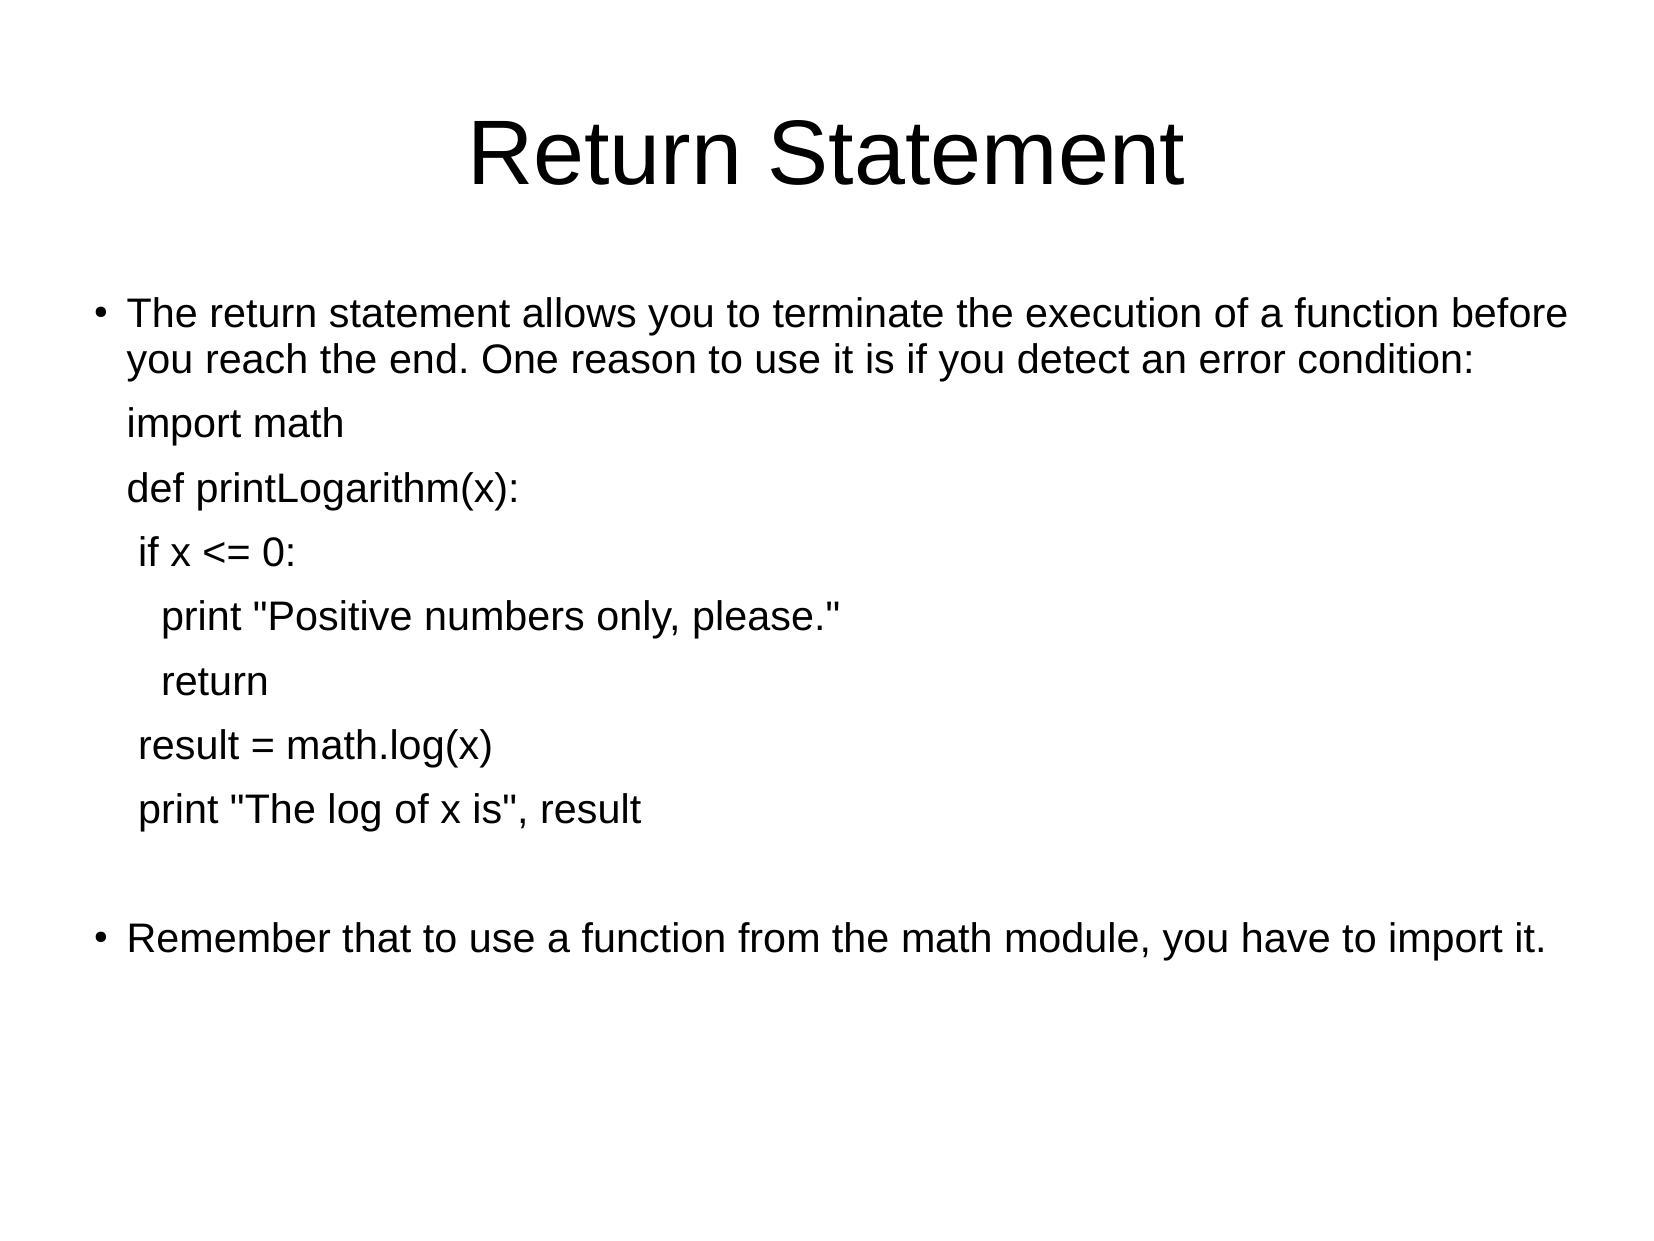

# Return Statement
The return statement allows you to terminate the execution of a function before you reach the end. One reason to use it is if you detect an error condition:
import math
def printLogarithm(x):
 if x <= 0:
 print "Positive numbers only, please."
 return
 result = math.log(x)
 print "The log of x is", result
Remember that to use a function from the math module, you have to import it.